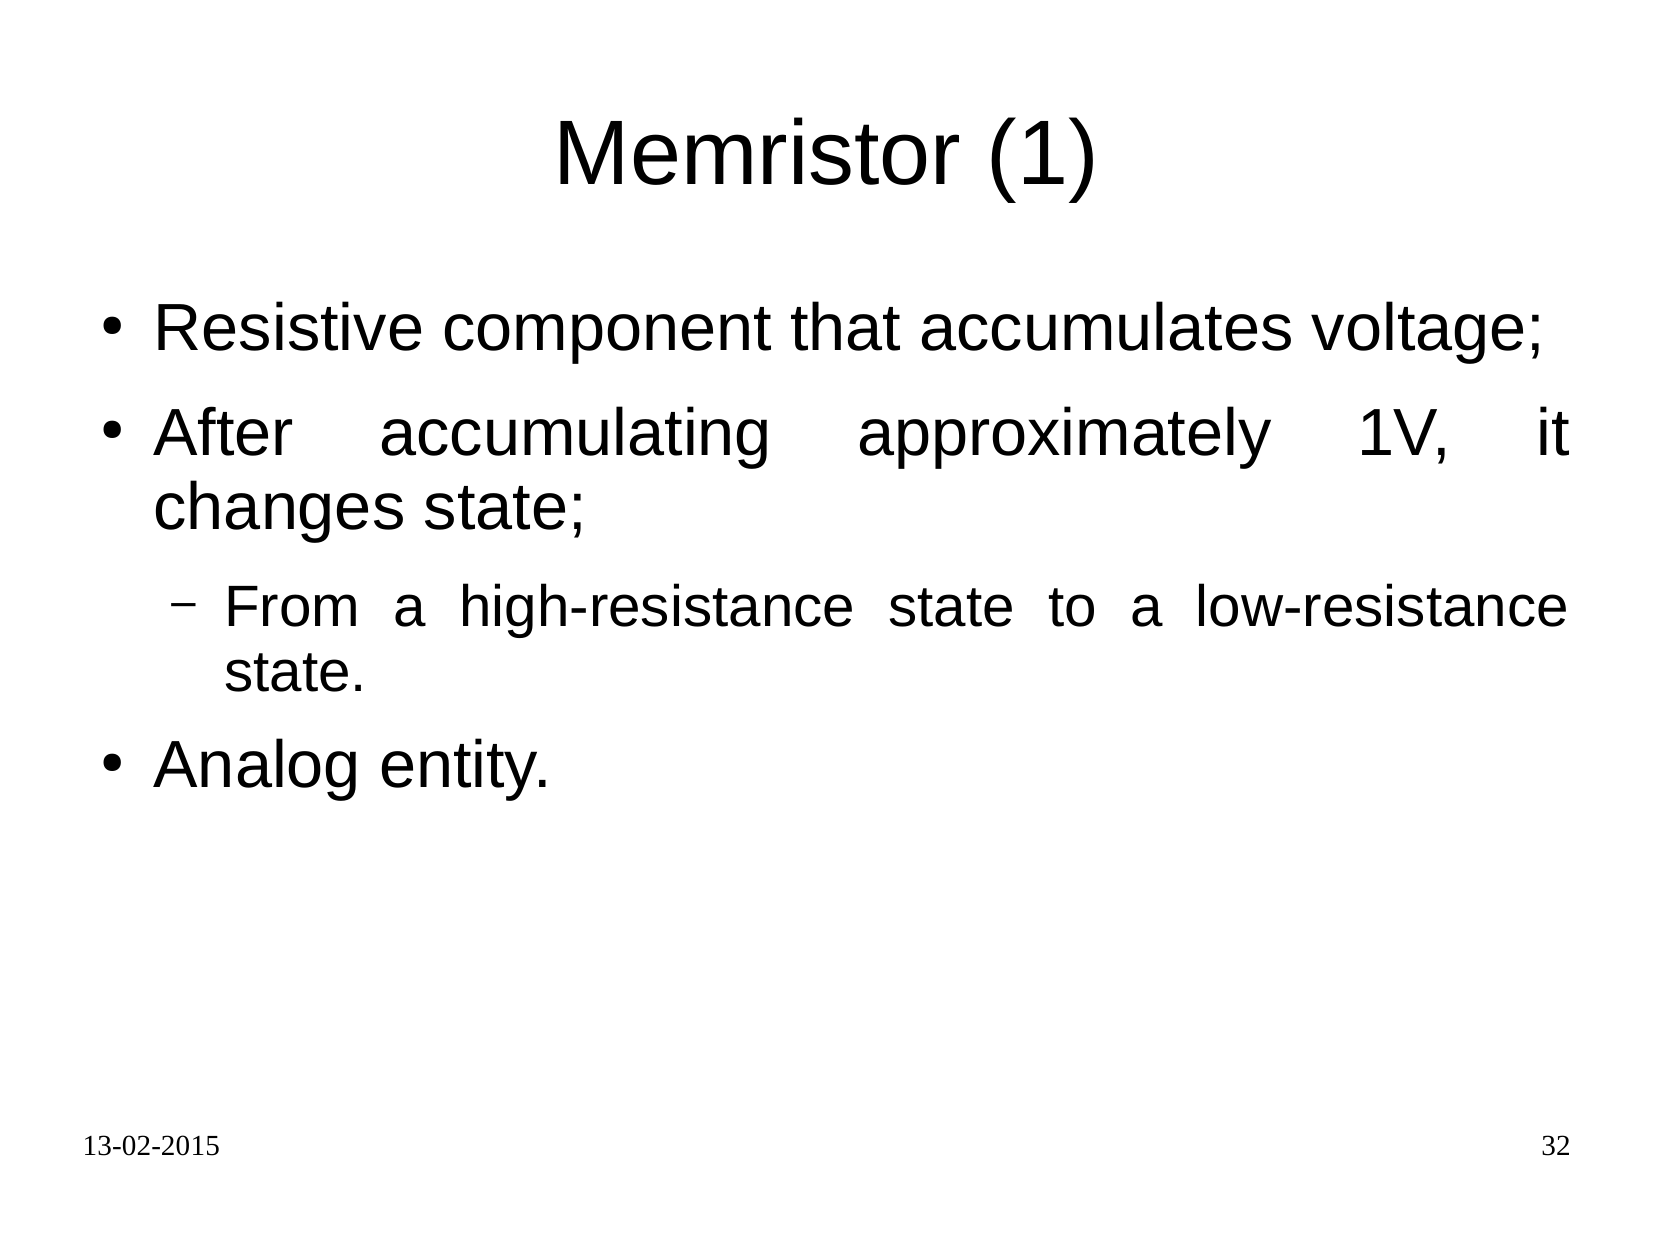

# Memristor (1)
Resistive component that accumulates voltage;
After accumulating approximately 1V, it changes state;
From a high-resistance state to a low-resistance state.
Analog entity.
13-02-2015
32